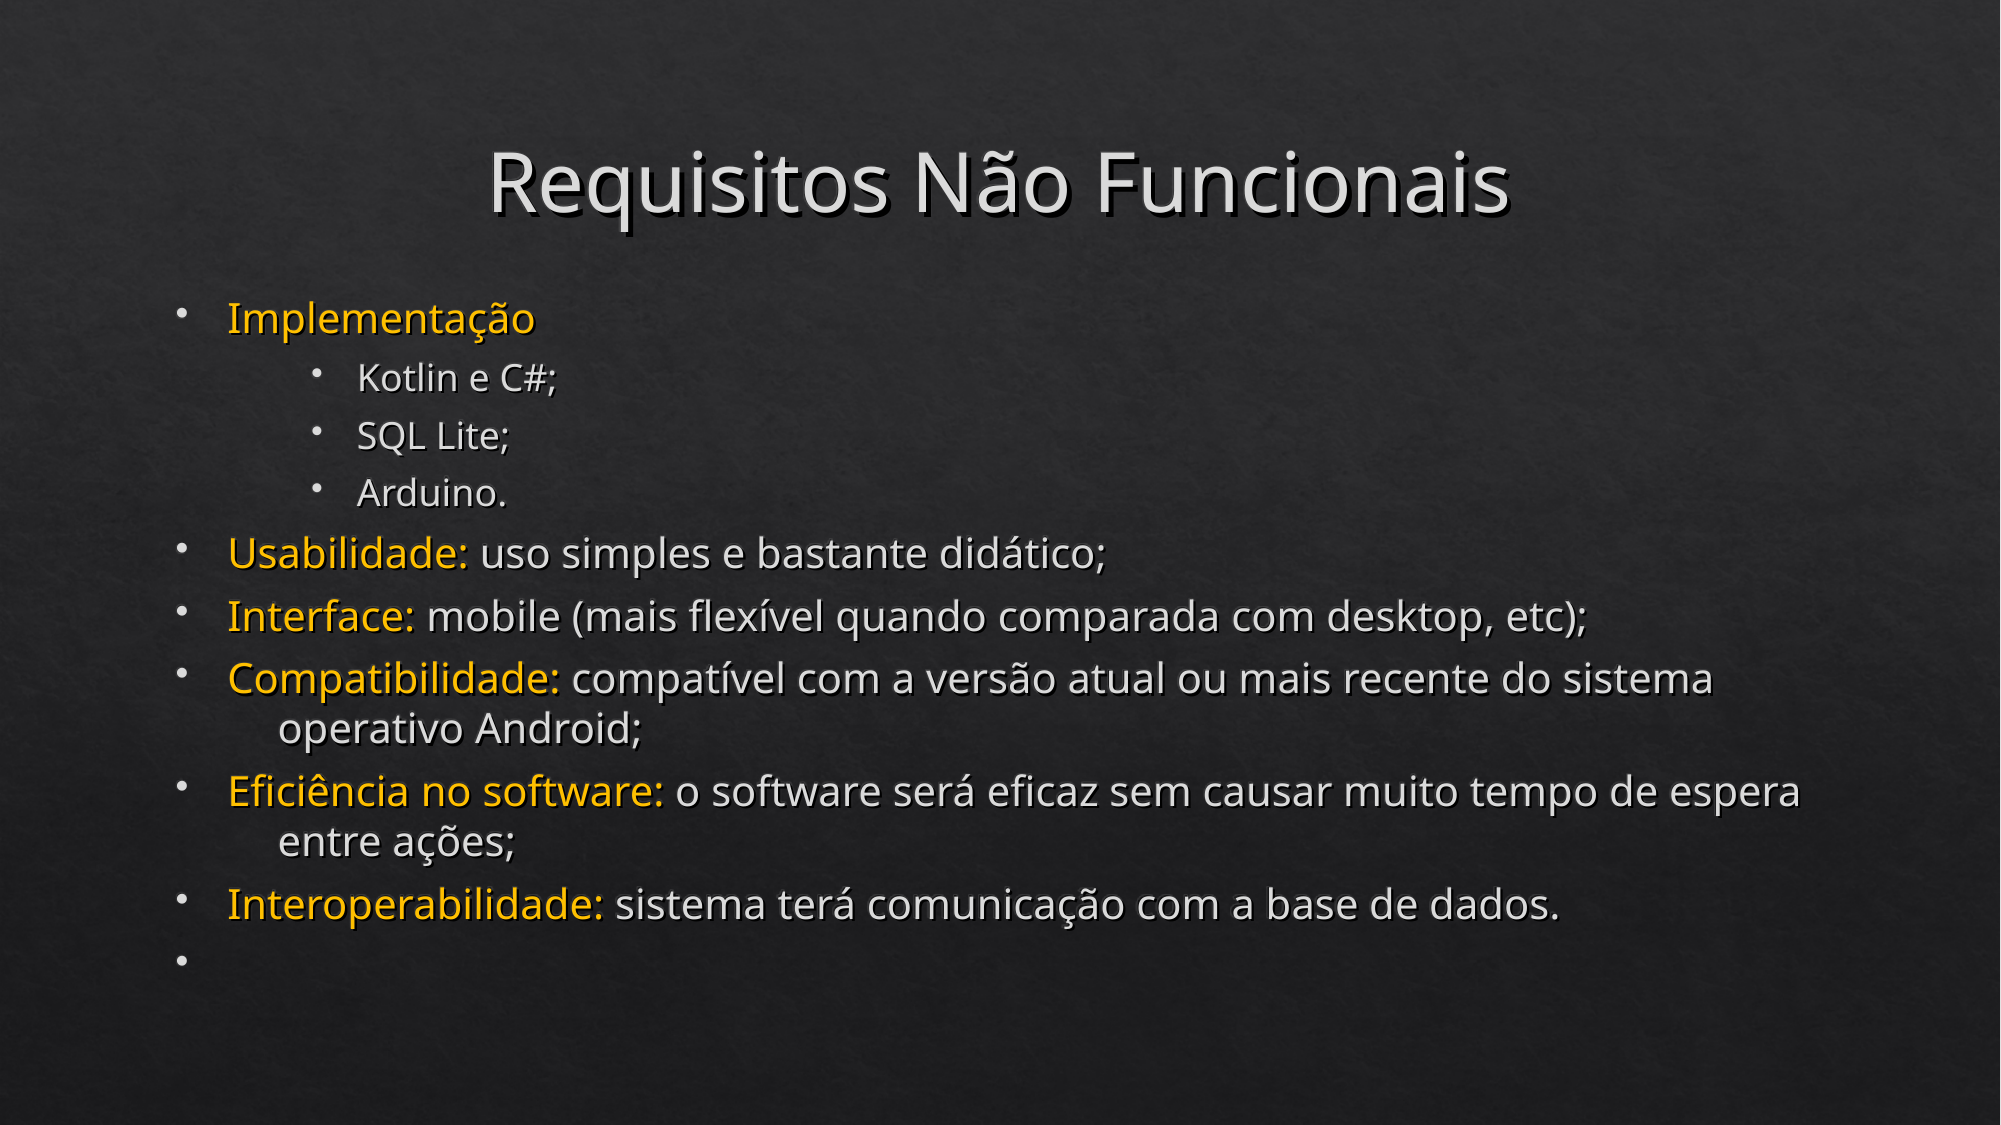

# Requisitos Não Funcionais
Implementação
Kotlin e C#;
SQL Lite;
Arduino.
Usabilidade: uso simples e bastante didático;
Interface: mobile (mais flexível quando comparada com desktop, etc);
Compatibilidade: compatível com a versão atual ou mais recente do sistema operativo Android;
Eficiência no software: o software será eficaz sem causar muito tempo de espera entre ações;
Interoperabilidade: sistema terá comunicação com a base de dados.